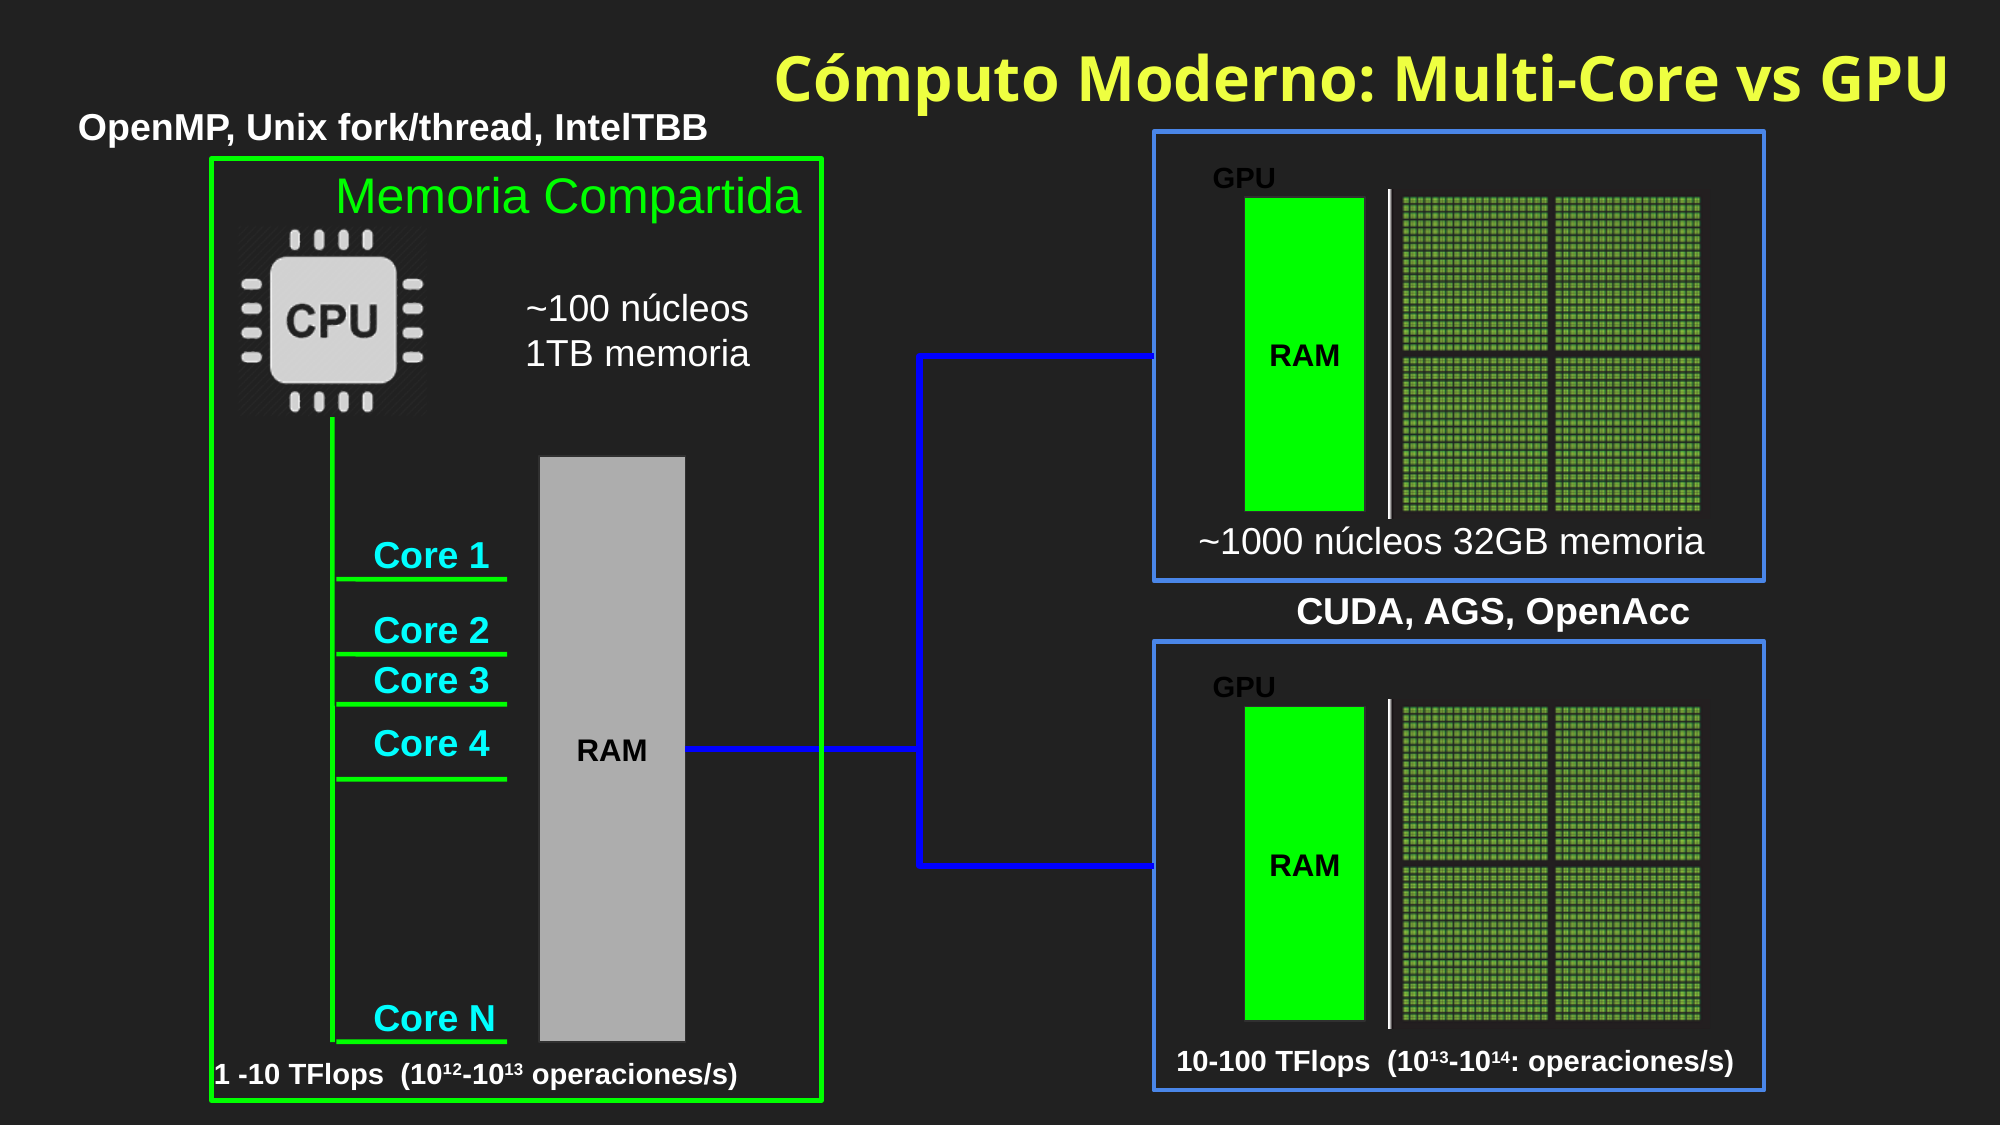

# Cómputo Moderno: Multi-Core vs GPU
OpenMP, Unix fork/thread, IntelTBB
GPU
RAM
Memoria Compartida
~100 núcleos
1TB memoria
RAM
~1000 núcleos 32GB memoria
Core 1
CUDA, AGS, OpenAcc
Core 2
Core 3
GPU
RAM
Core 4
Core N
10-100 TFlops (10¹3-1014: operaciones/s)
1 -10 TFlops (10¹2-1013 operaciones/s)